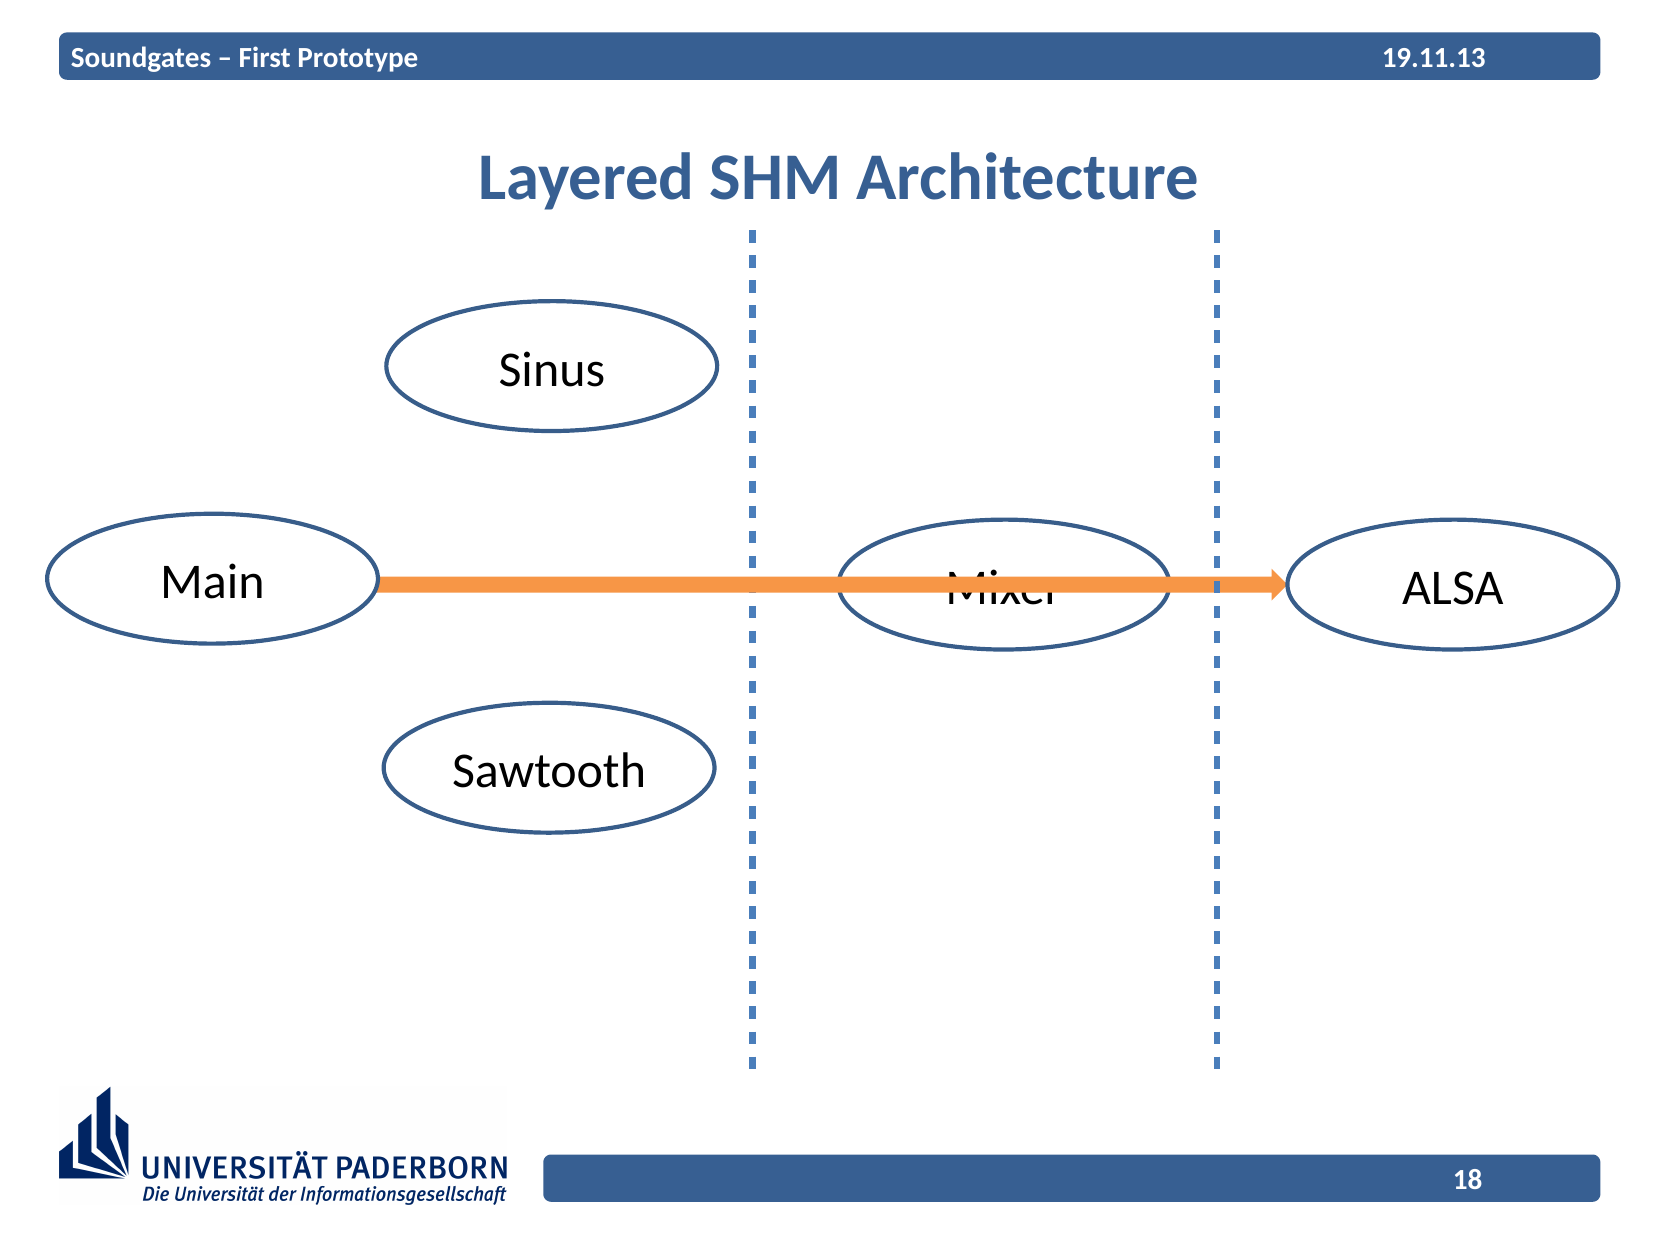

Soundgates – First Prototype
19.11.13
# Layered SHM Architecture
Sinus
Main
Mixer
ALSA
Sawtooth